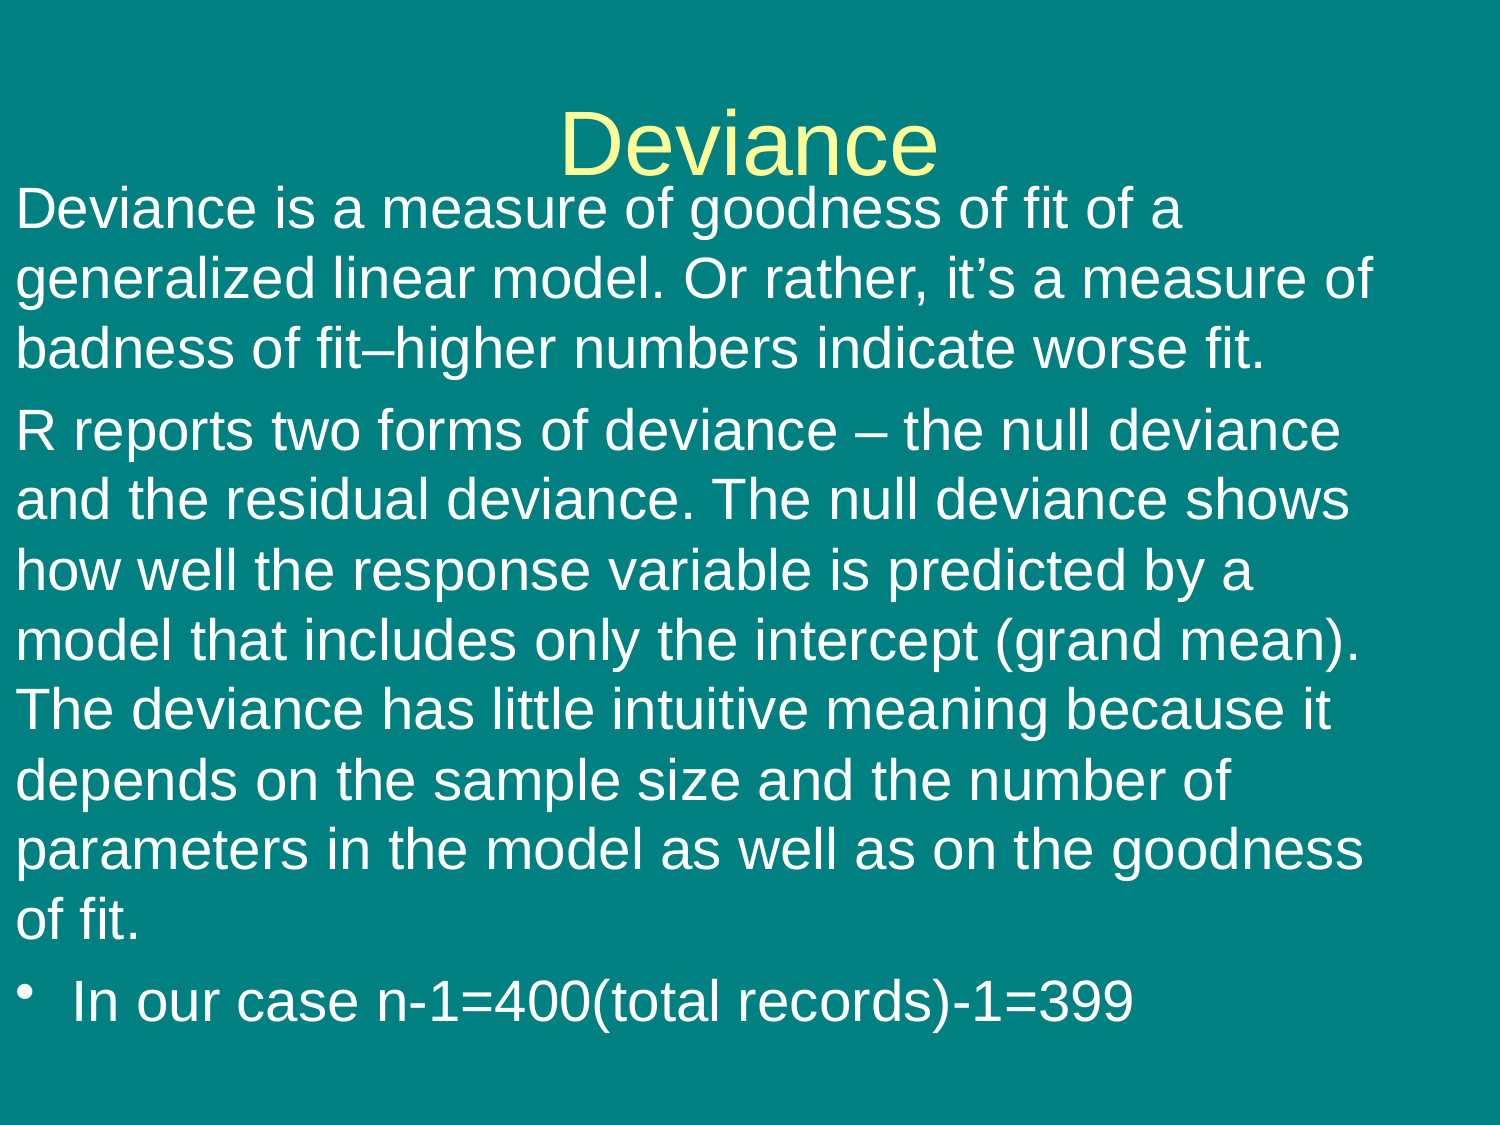

# Deviance
Deviance is a measure of goodness of fit of a generalized linear model. Or rather, it’s a measure of badness of fit–higher numbers indicate worse fit.
R reports two forms of deviance – the null deviance and the residual deviance. The null deviance shows how well the response variable is predicted by a model that includes only the intercept (grand mean). The deviance has little intuitive meaning because it depends on the sample size and the number of parameters in the model as well as on the goodness of fit.
In our case n-1=400(total records)-1=399